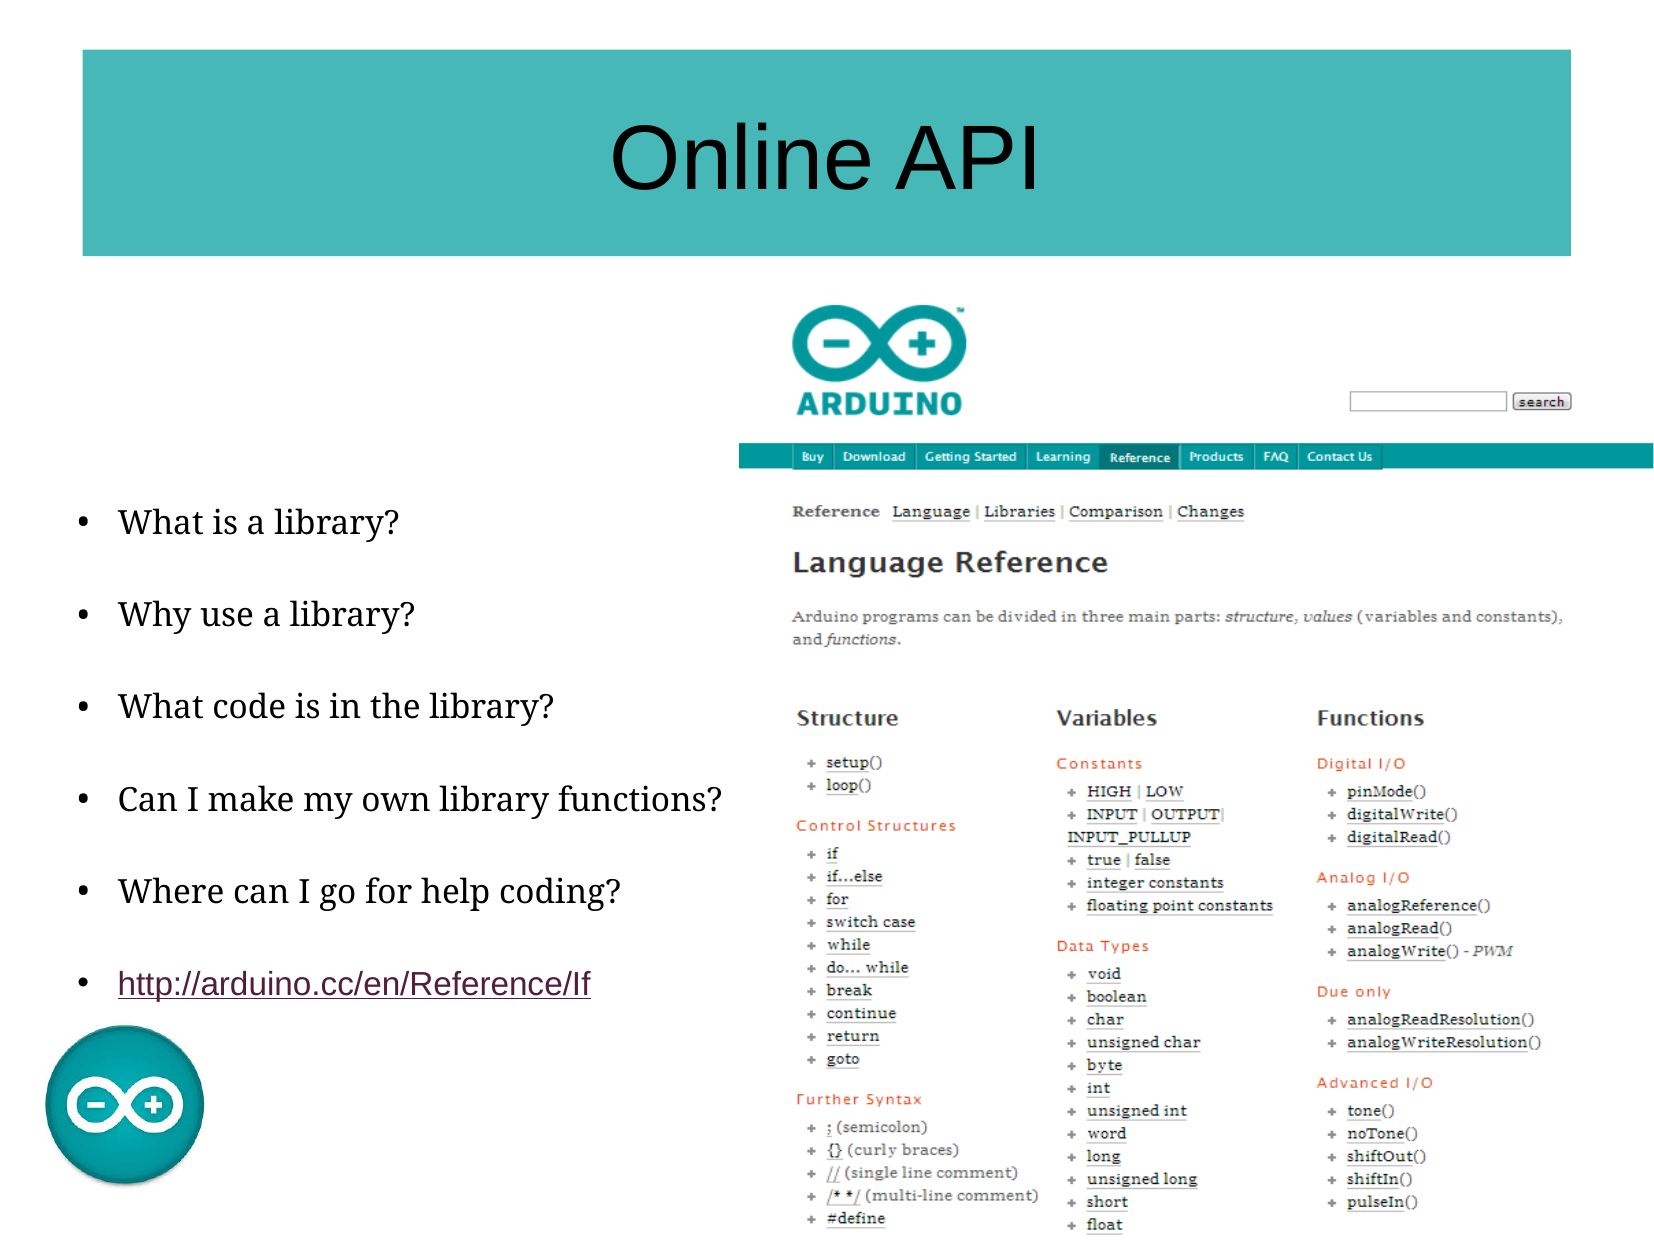

# Online API
What is a library?
Why use a library?
What code is in the library?
Can I make my own library functions?
Where can I go for help coding?
http://arduino.cc/en/Reference/If